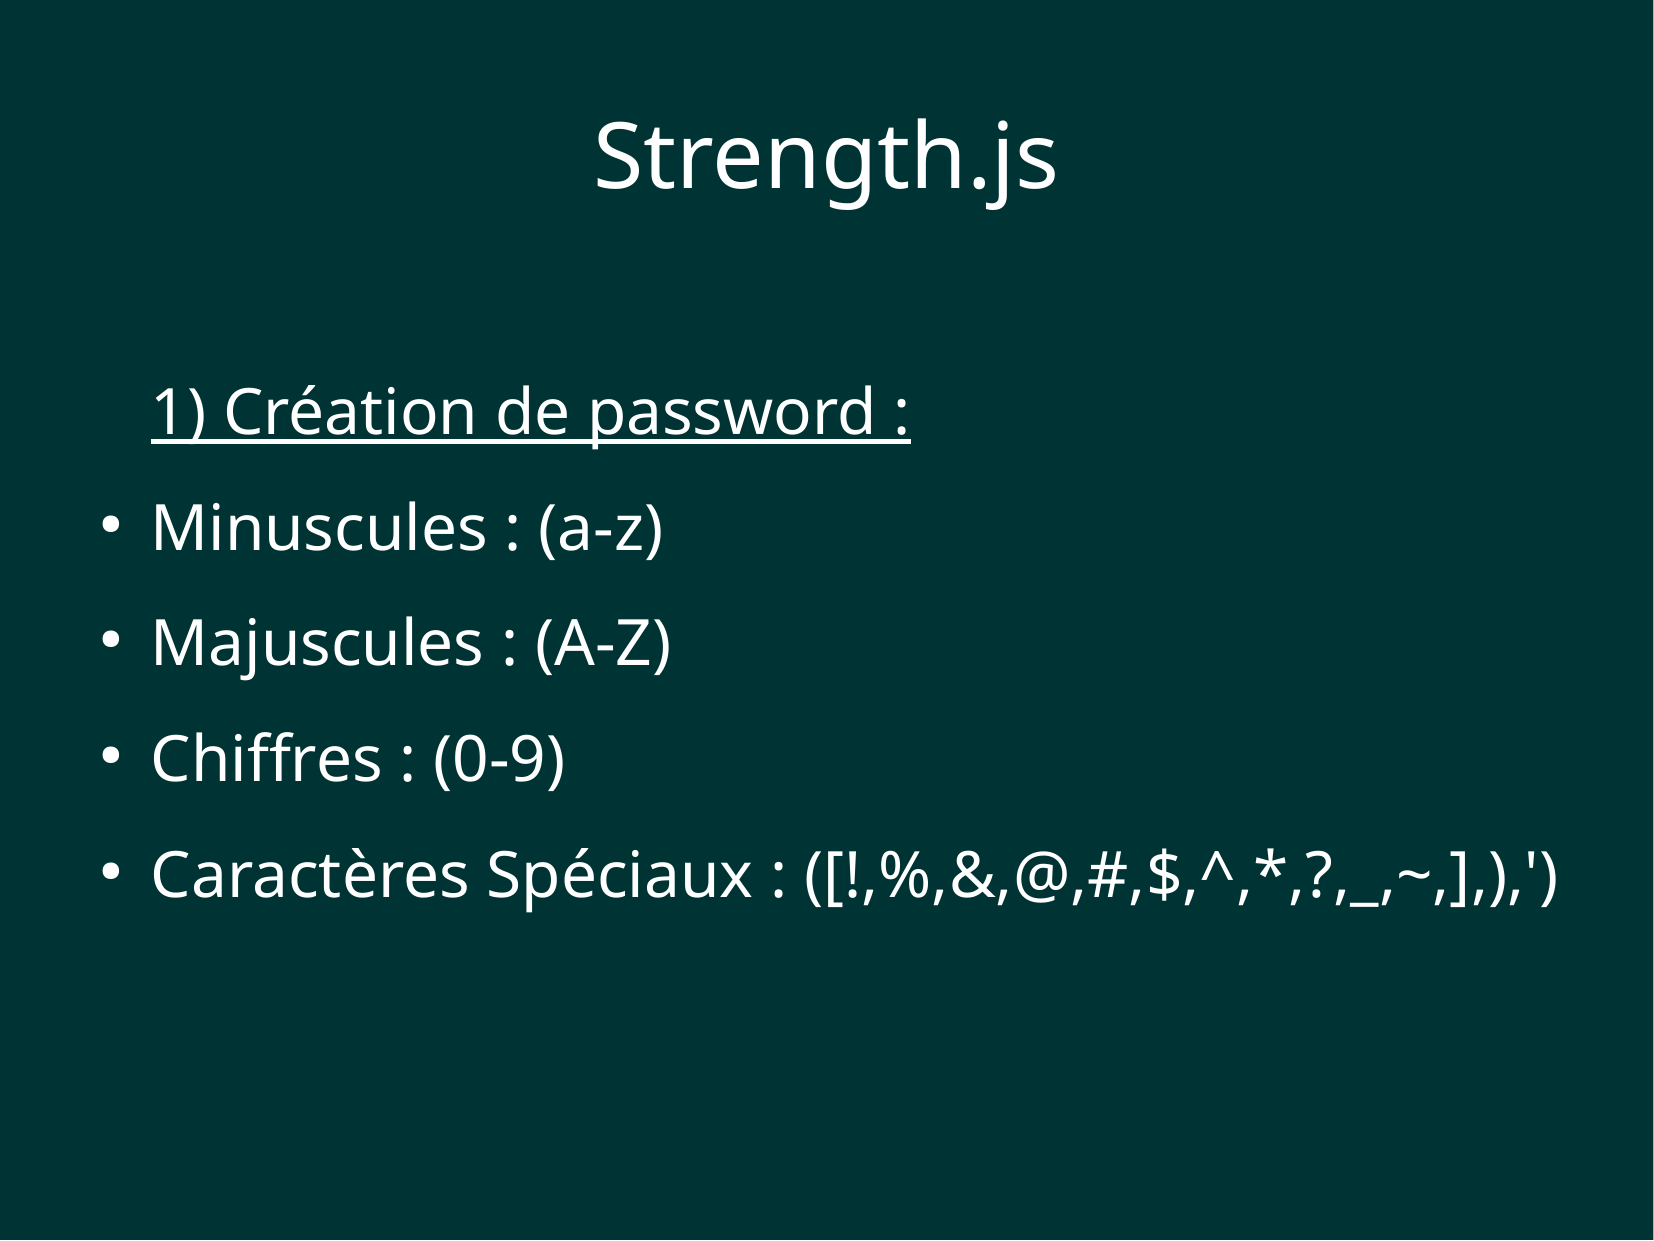

# Strength.js
1) Création de password :
Minuscules : (a-z)
Majuscules : (A-Z)
Chiffres : (0-9)
Caractères Spéciaux : ([!,%,&,@,#,$,^,*,?,_,~,],),')